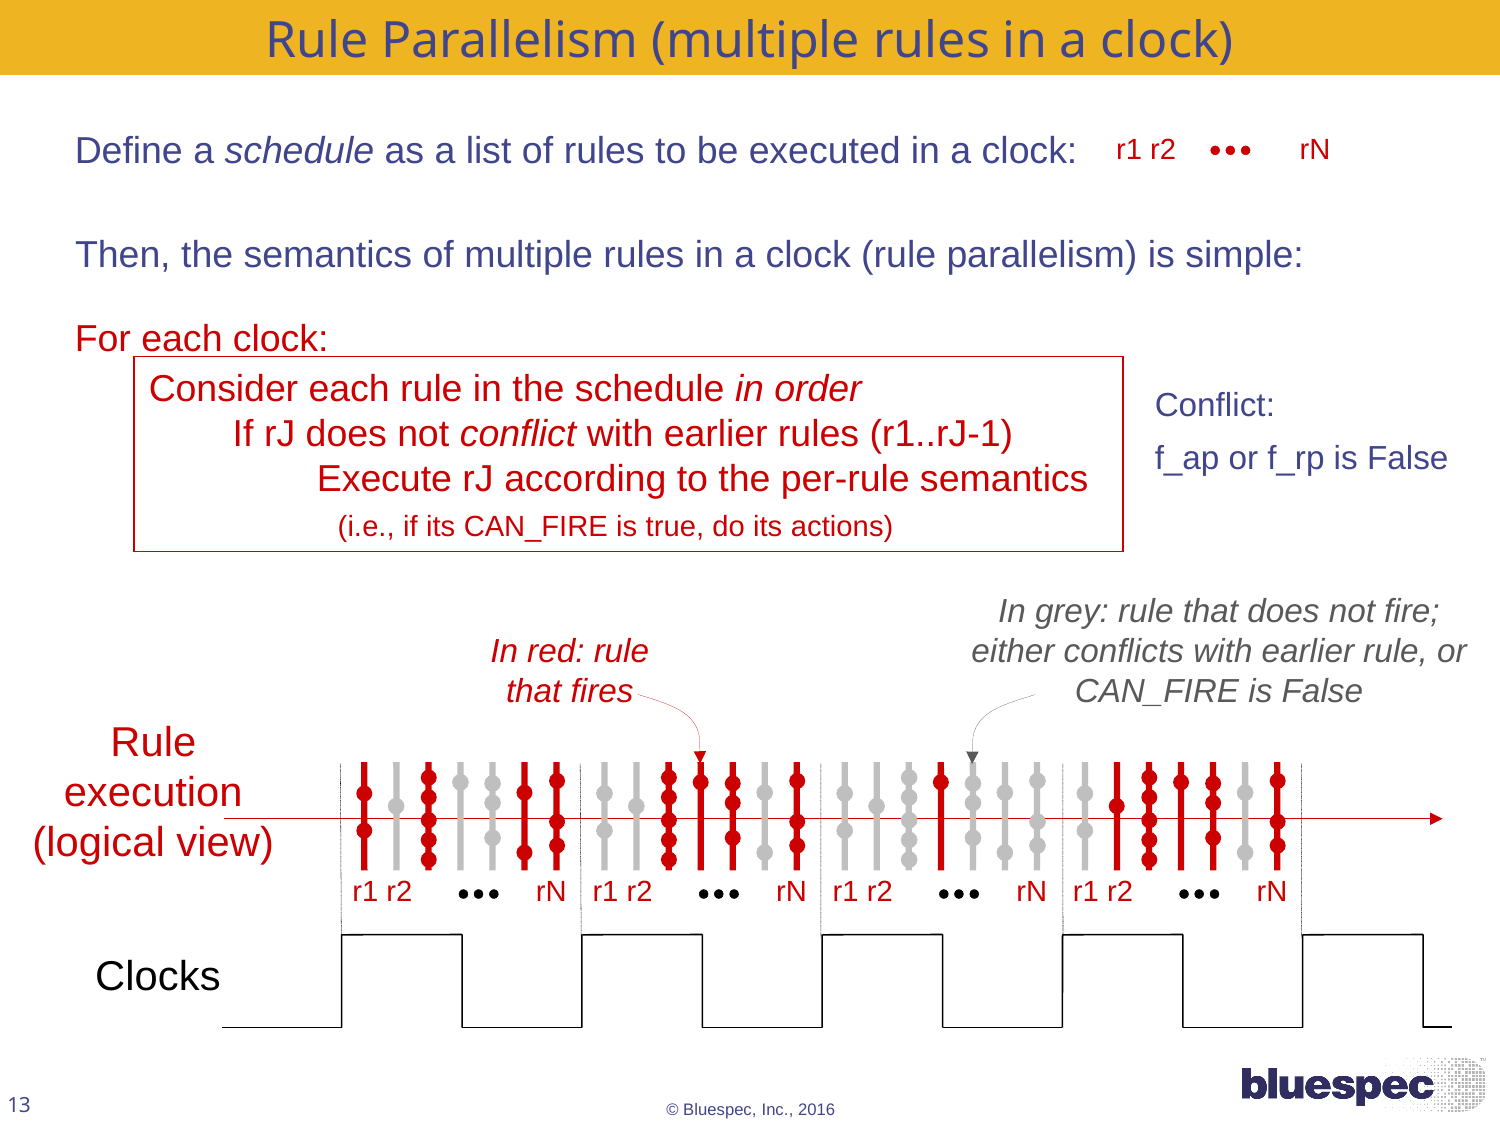

Rule Parallelism (multiple rules in a clock)
Define a schedule as a list of rules to be executed in a clock:
r1 r2 rN
Then, the semantics of multiple rules in a clock (rule parallelism) is simple:
For each clock:
Consider each rule in the schedule in order
 If rJ does not conflict with earlier rules (r1..rJ-1)
 Execute rJ according to the per-rule semantics
 (i.e., if its CAN_FIRE is true, do its actions)
Conflict:
f_ap or f_rp is False
In grey: rule that does not fire; either conflicts with earlier rule, or CAN_FIRE is False
In red: rule that fires
Rule
execution
(logical view)
r1 r2 rN
r1 r2 rN
r1 r2 rN
r1 r2 rN
Clocks